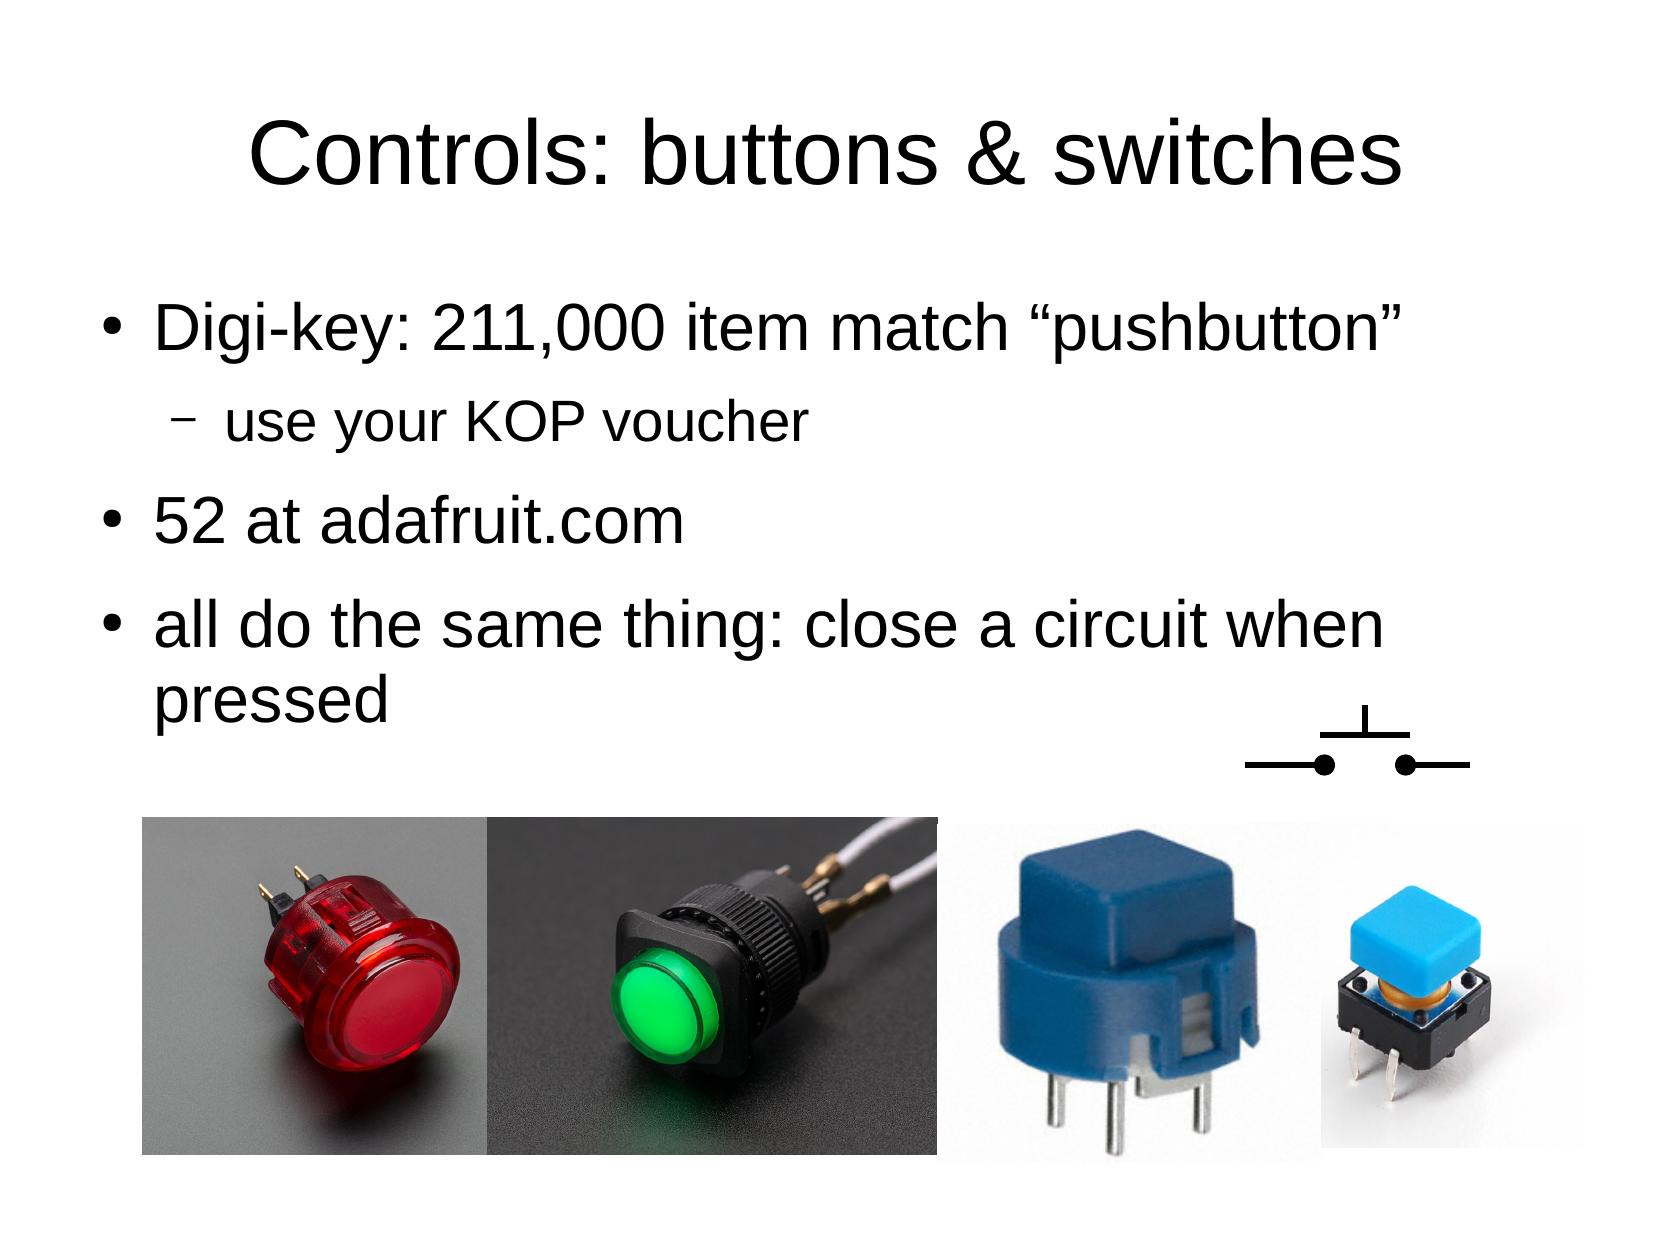

# Controls: buttons & switches
Digi-key: 211,000 item match “pushbutton”
use your KOP voucher
52 at adafruit.com
all do the same thing: close a circuit when pressed